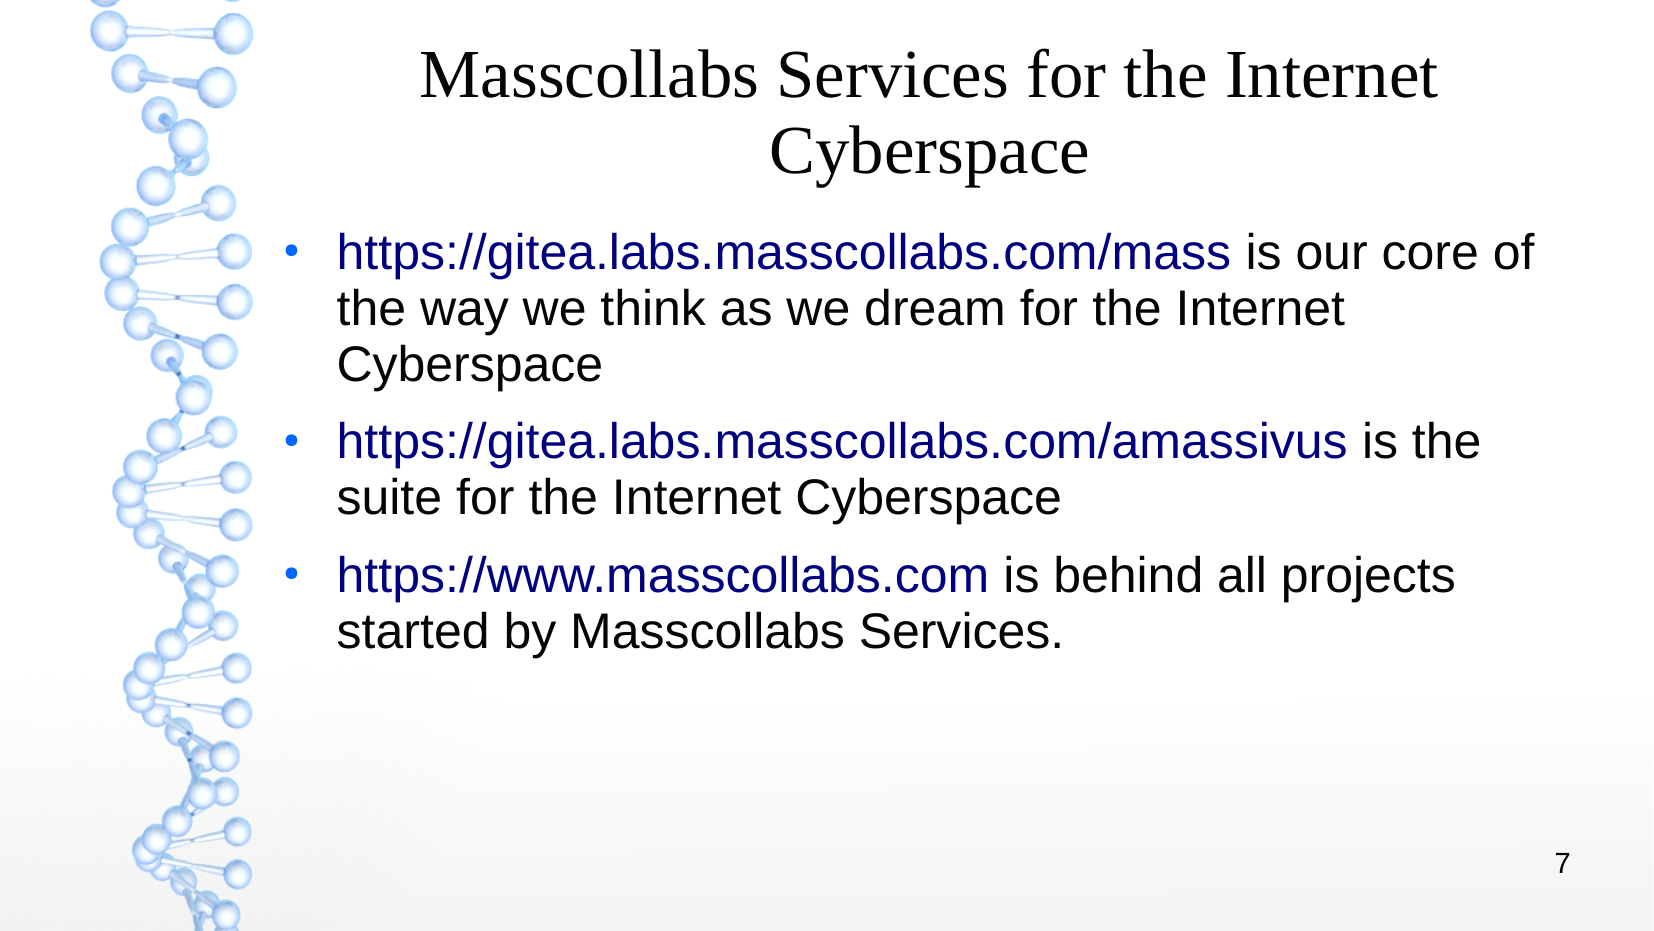

# Masscollabs Services for the Internet Cyberspace
https://gitea.labs.masscollabs.com/mass is our core of the way we think as we dream for the Internet Cyberspace
https://gitea.labs.masscollabs.com/amassivus is the suite for the Internet Cyberspace
https://www.masscollabs.com is behind all projects started by Masscollabs Services.
7